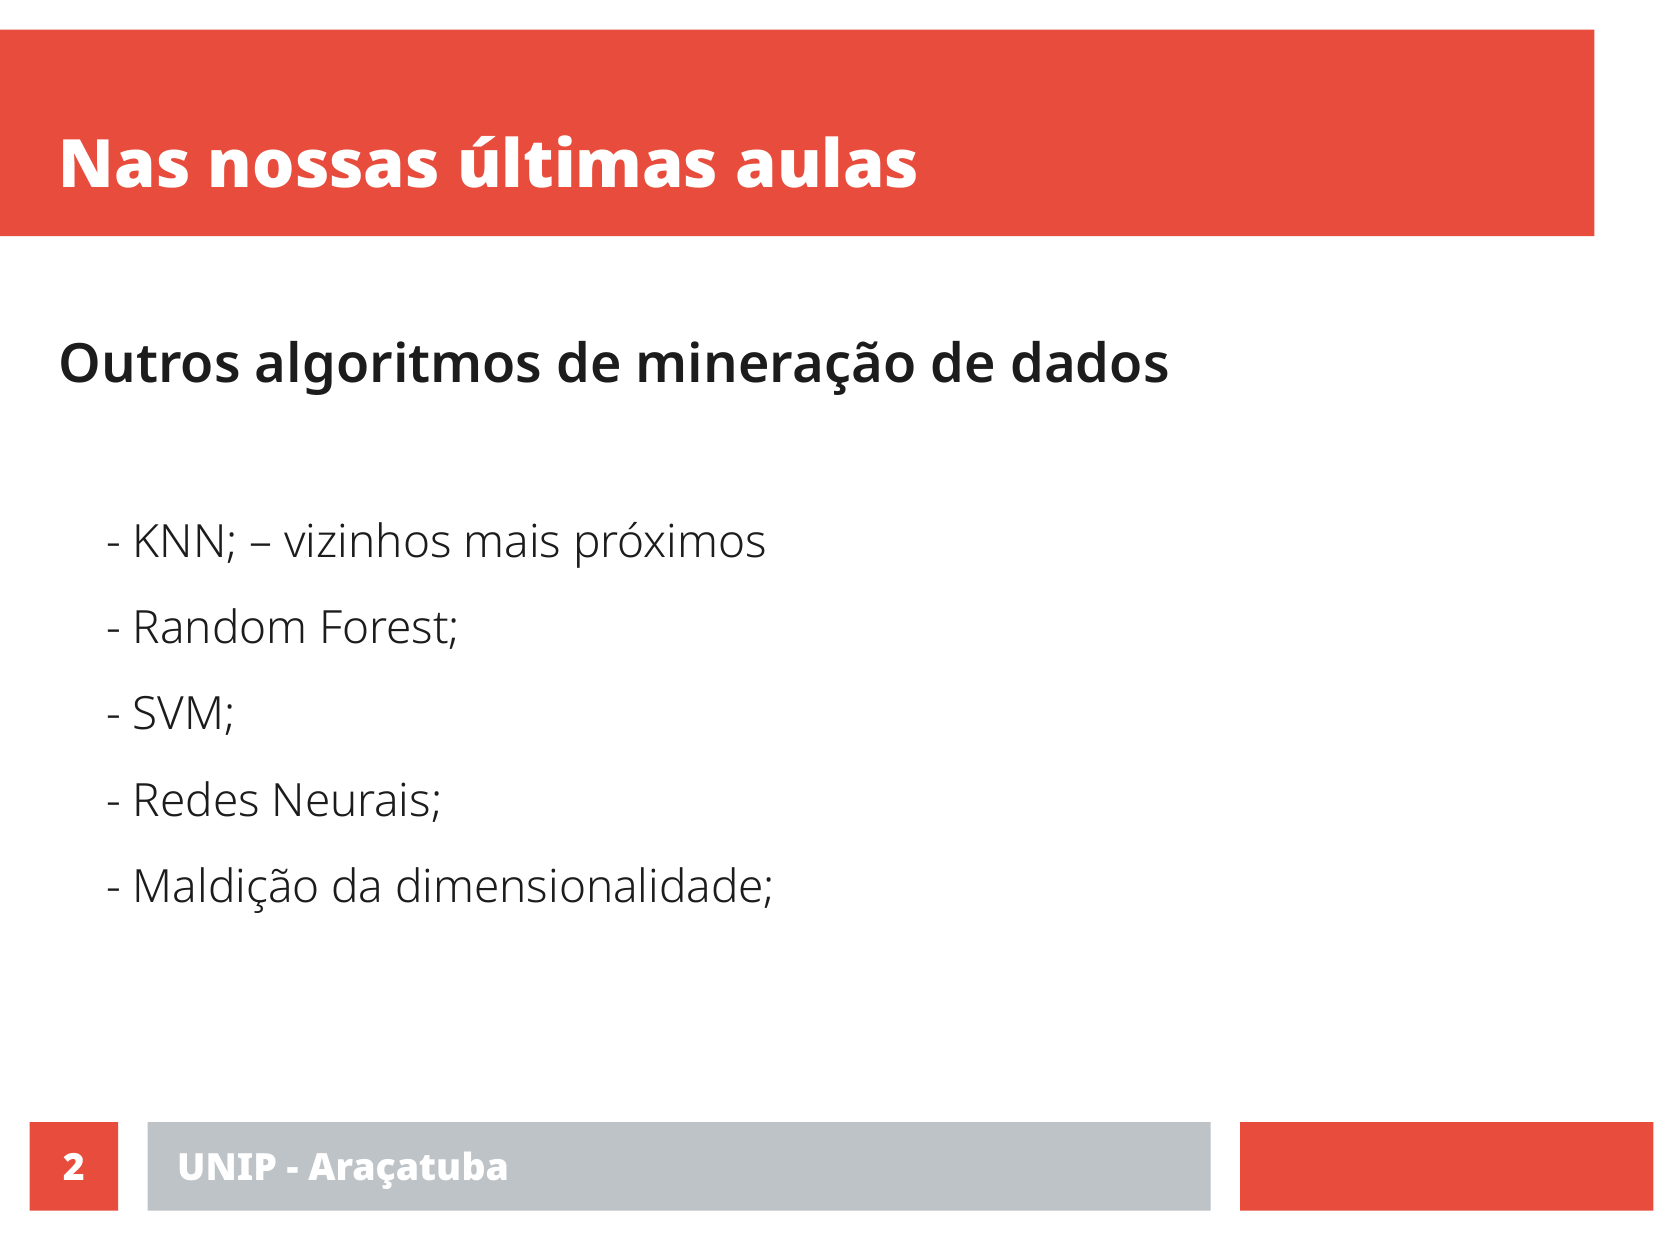

# Nas nossas últimas aulas
Outros algoritmos de mineração de dados
- KNN; – vizinhos mais próximos
- Random Forest;
- SVM;
- Redes Neurais;
- Maldição da dimensionalidade;
2
UNIP - Araçatuba